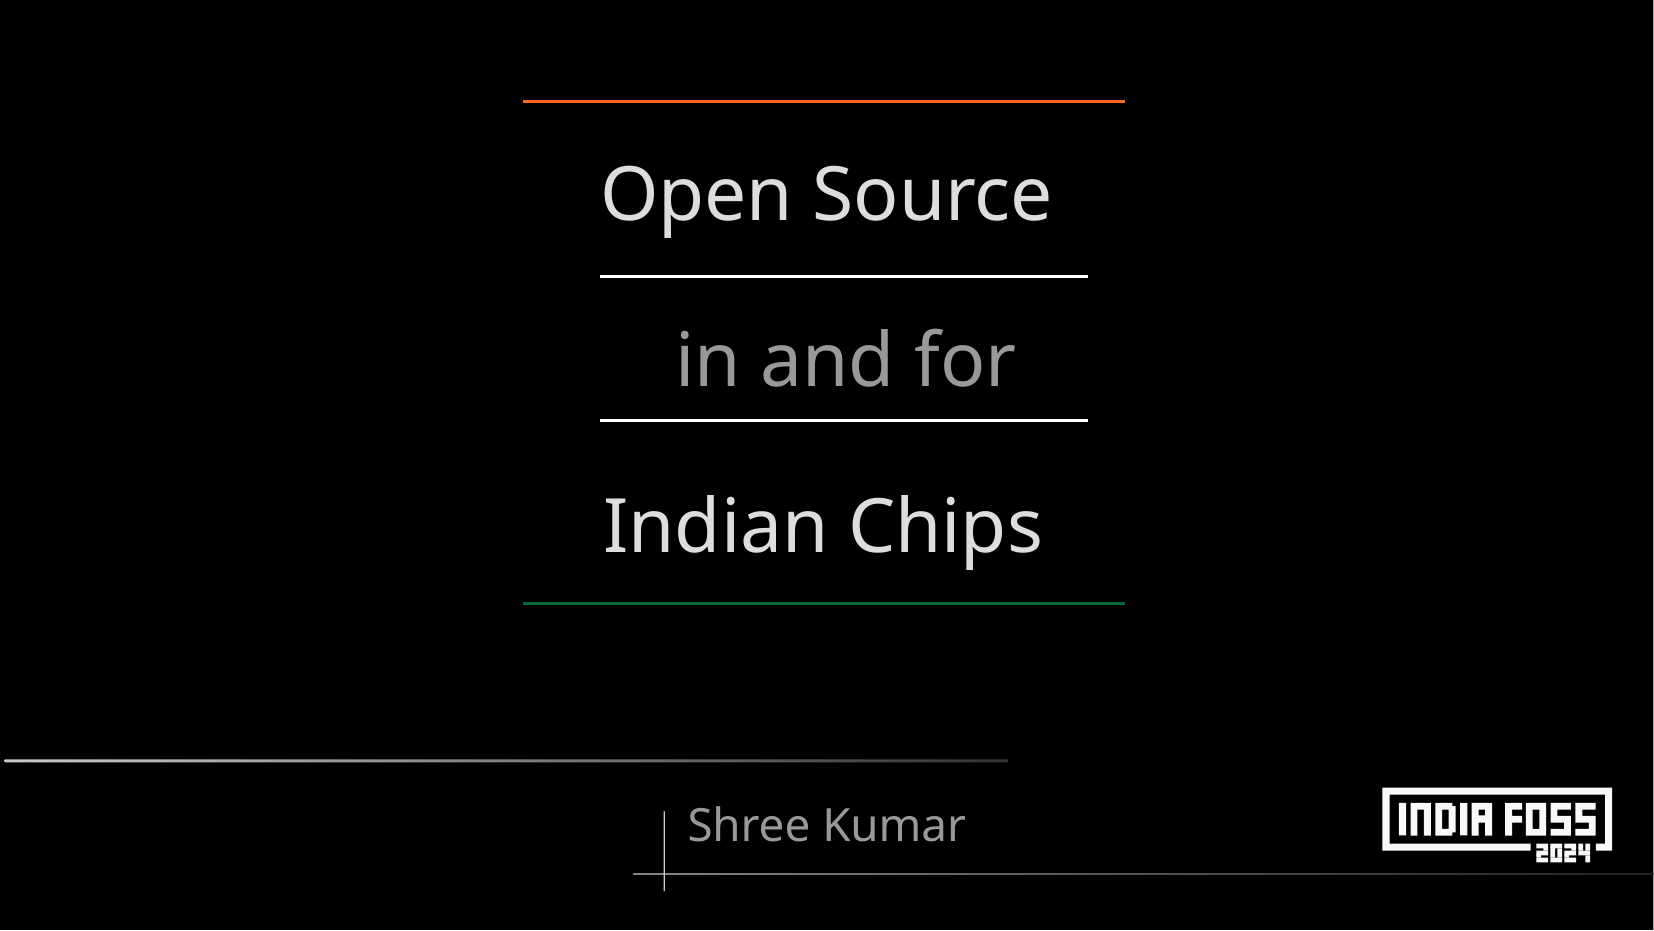

# Open Source
 in and for
Indian Chips
Shree Kumar